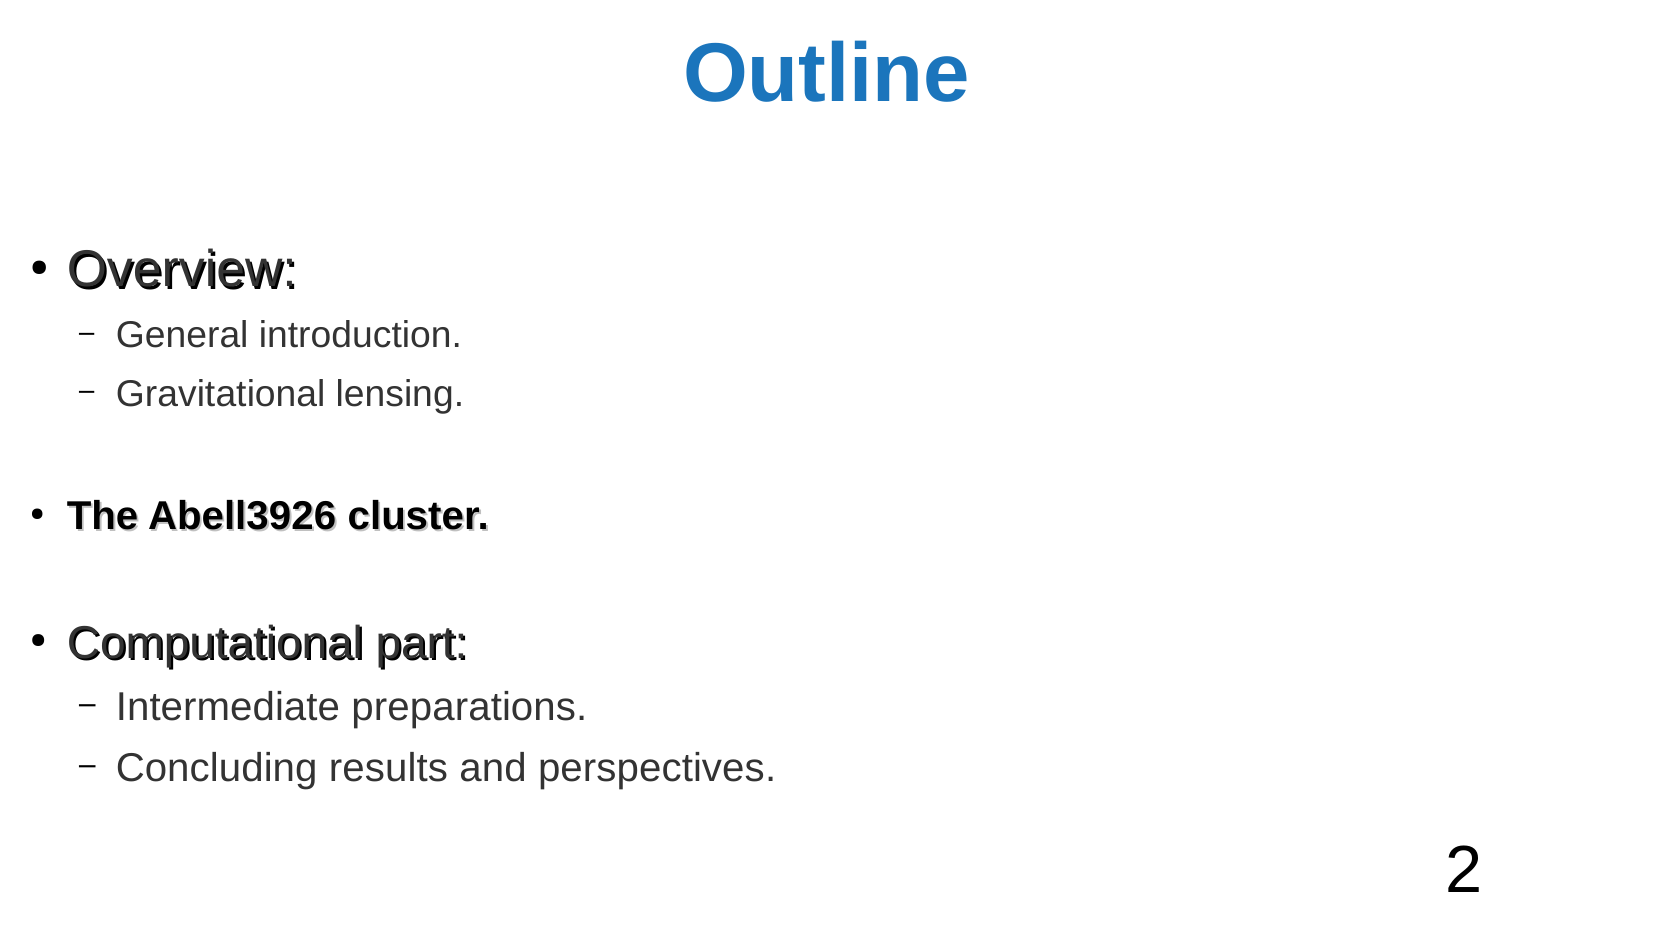

# Outline
Overview:
General introduction.
Gravitational lensing.
The Abell3926 cluster.
Computational part:
Intermediate preparations.
Concluding results and perspectives.
2